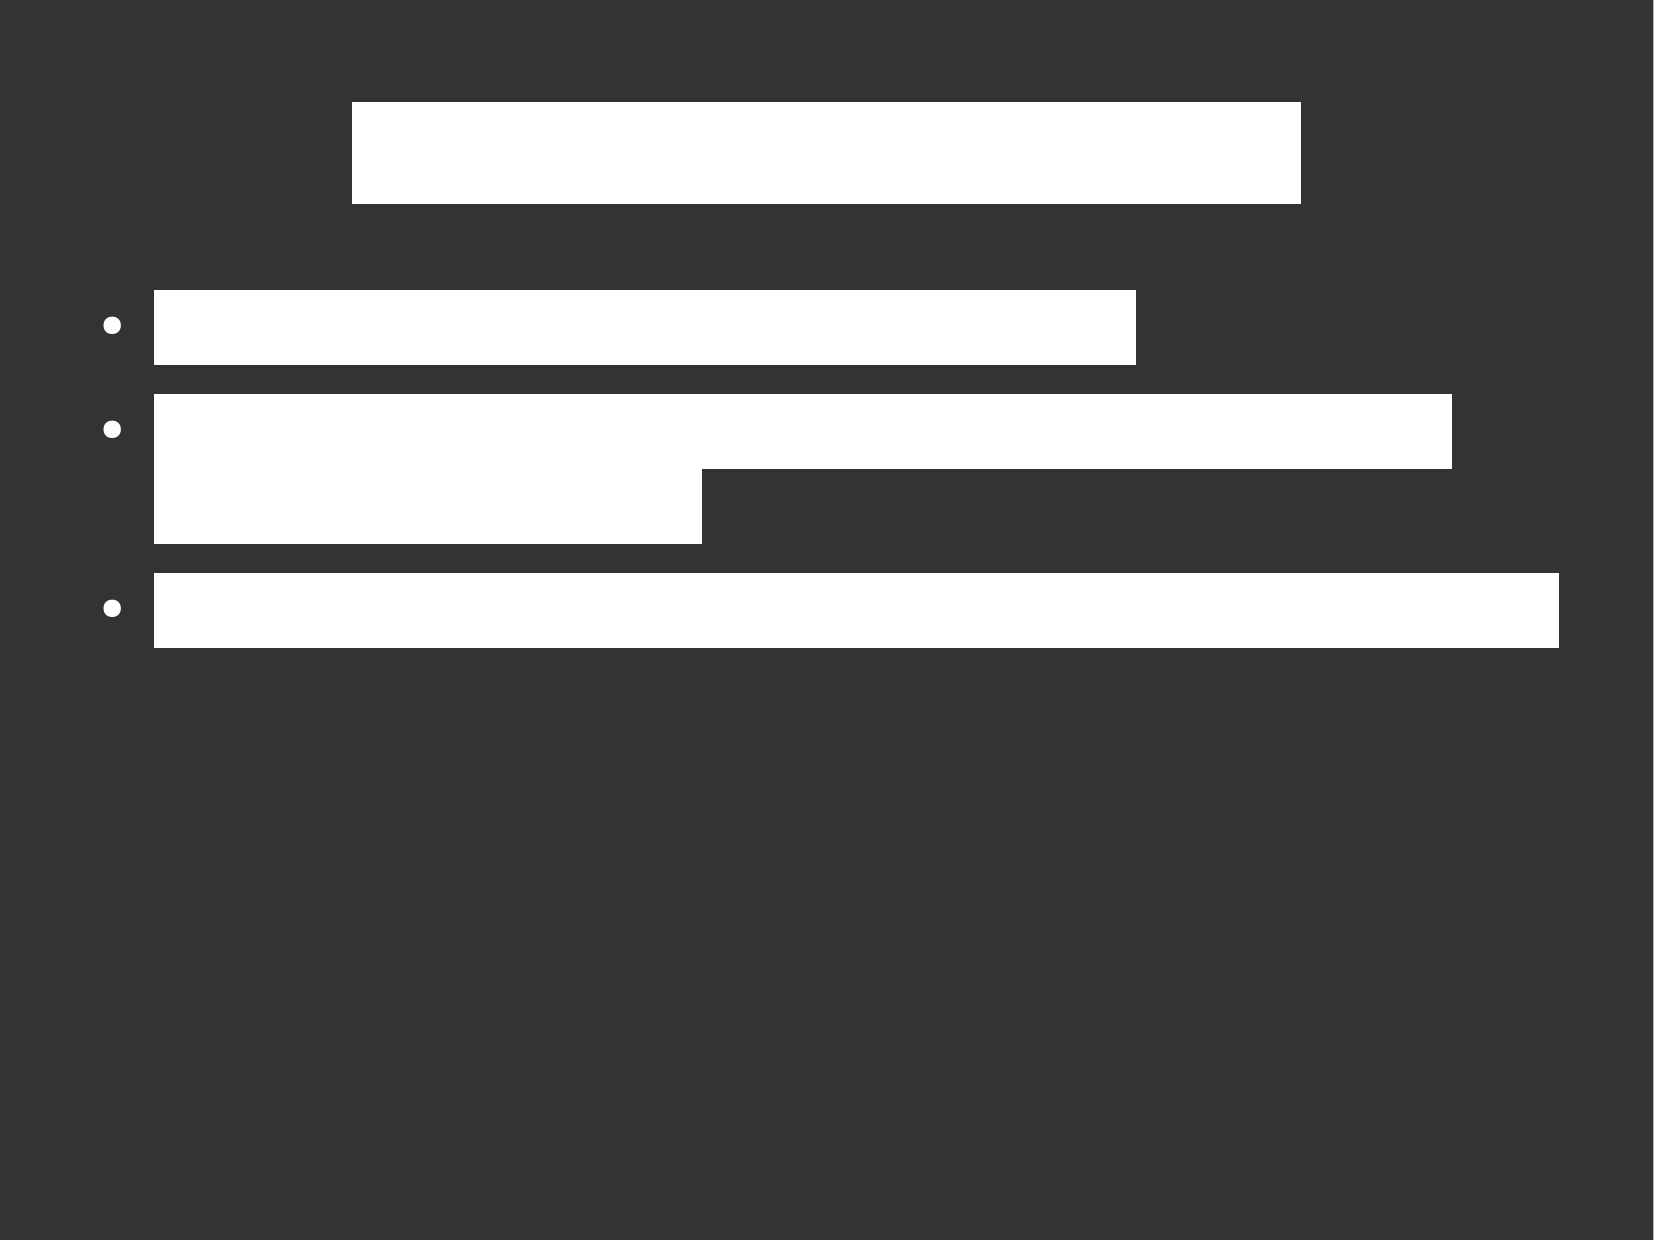

# Possible improvements
Survey data: size/representativity
No differentiation between professional care and voluntary care
Multivariate analysis neighbourhood differences